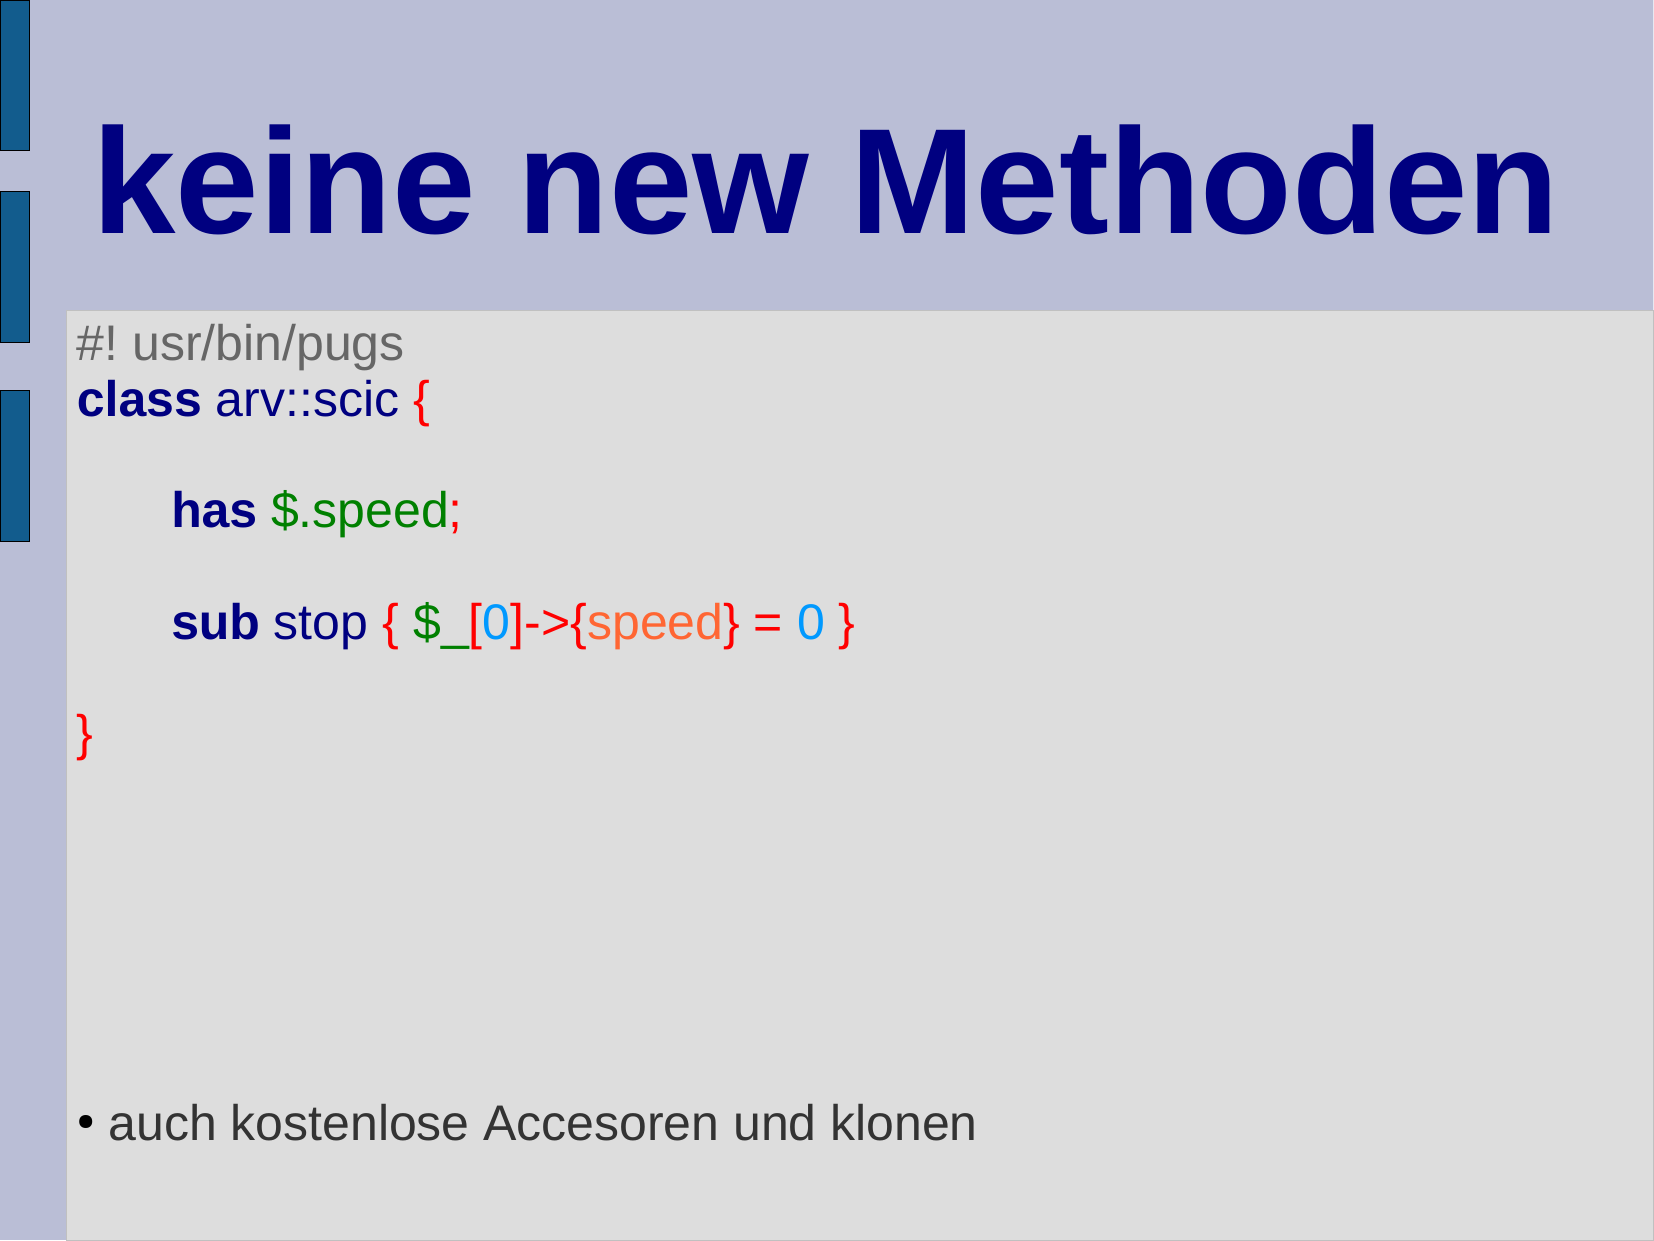

# keine new Methoden
#! usr/bin/pugs
class arv::scic {
has $.speed;
sub stop { $_[0]->{speed} = 0 }
}
 auch kostenlose Accesoren und klonen